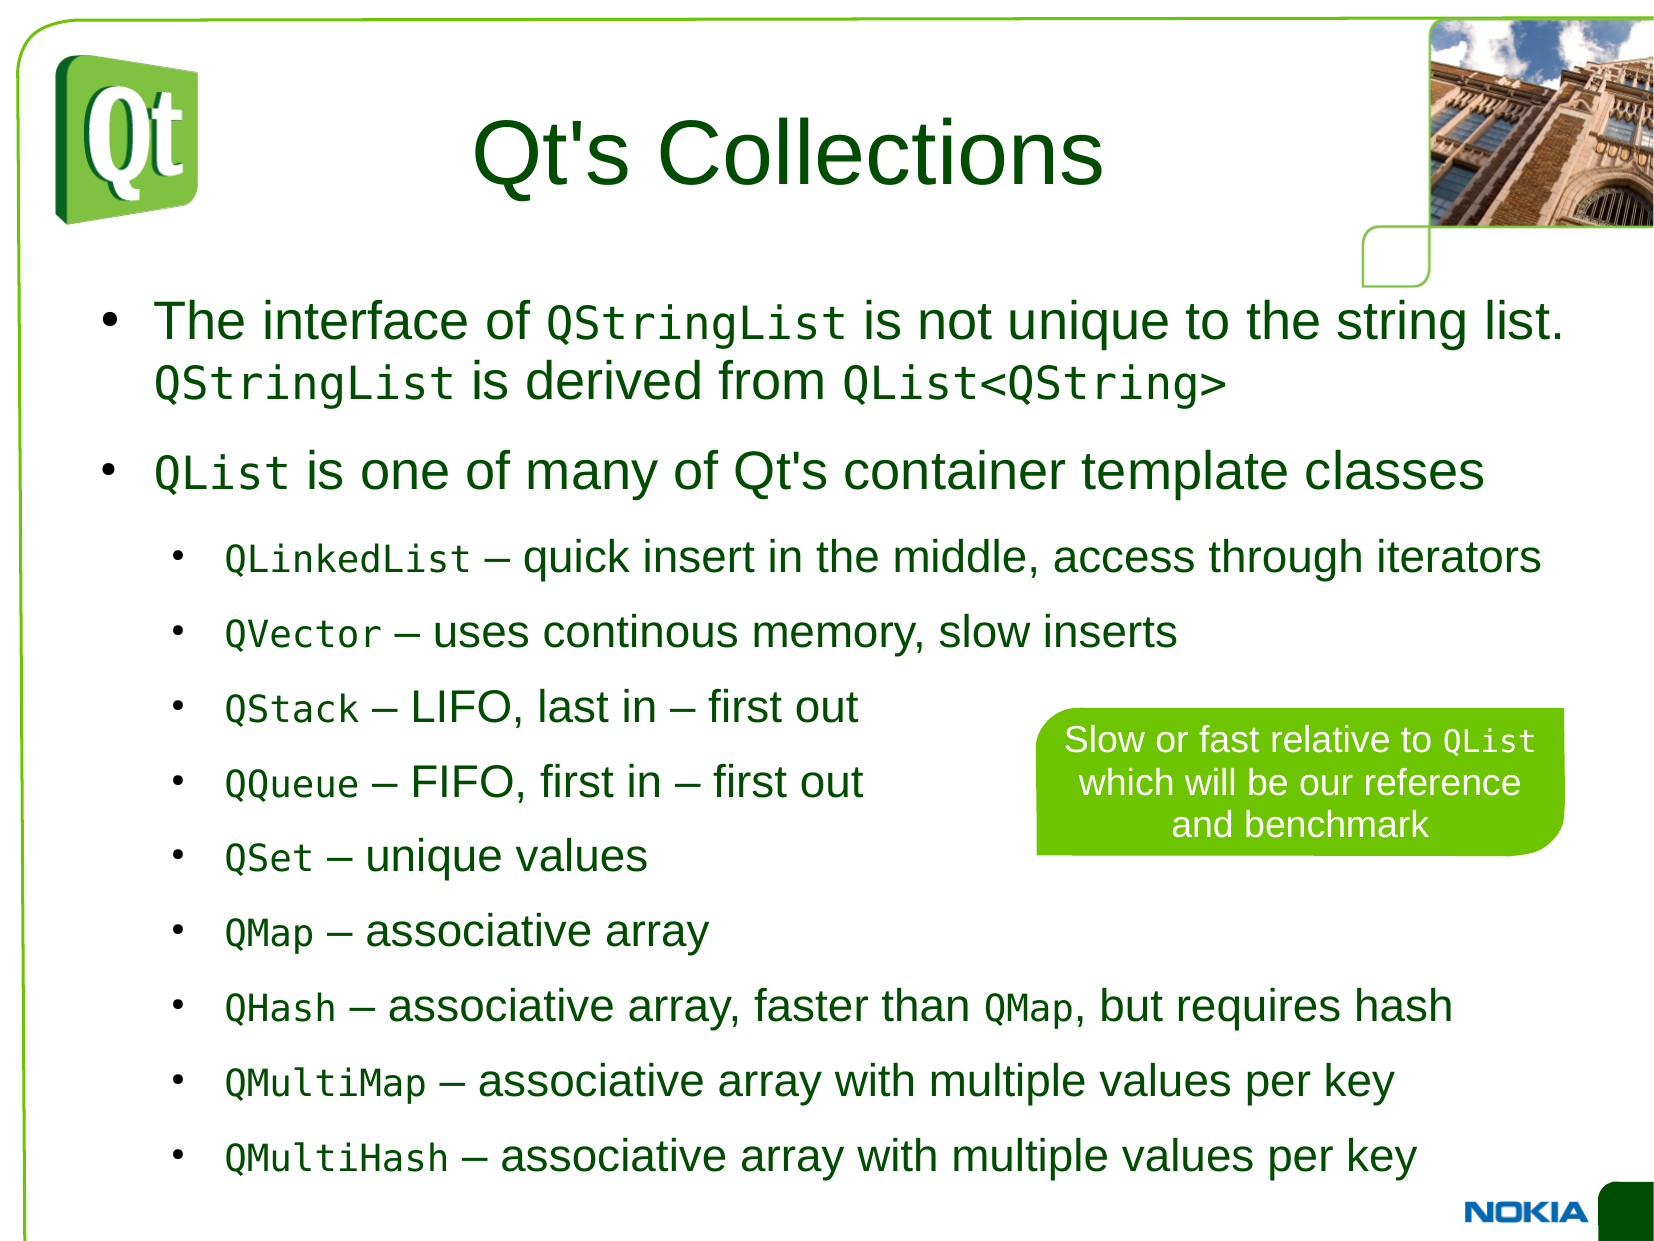

# Qt's Collections
The interface of QStringList is not unique to the string list. QStringList is derived from QList<QString>
QList is one of many of Qt's container template classes
QLinkedList – quick insert in the middle, access through iterators
QVector – uses continous memory, slow inserts
QStack – LIFO, last in – first out
QQueue – FIFO, first in – first out
QSet – unique values
QMap – associative array
QHash – associative array, faster than QMap, but requires hash
QMultiMap – associative array with multiple values per key
QMultiHash – associative array with multiple values per key
Slow or fast relative to QList
which will be our reference
and benchmark